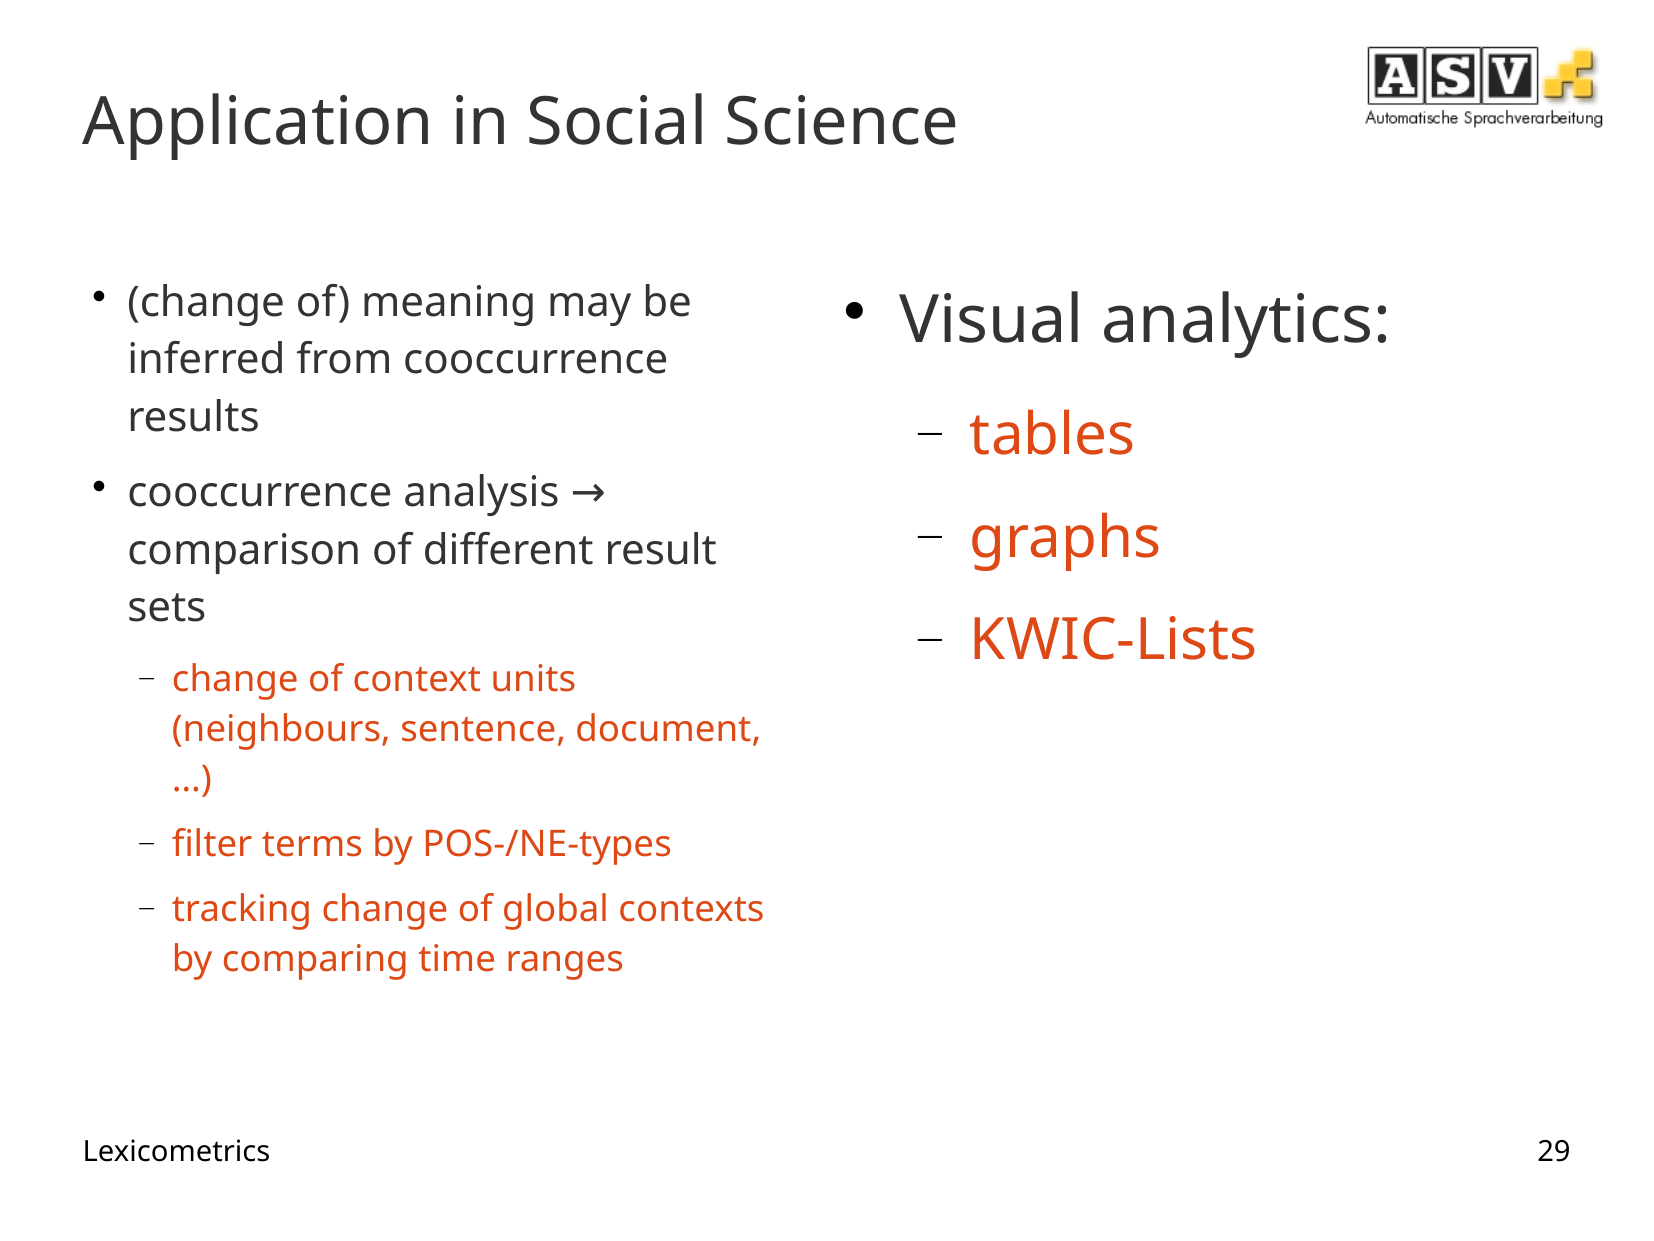

# Application in Social Science
(change of) meaning may be inferred from cooccurrence results
cooccurrence analysis → comparison of different result sets
change of context units (neighbours, sentence, document, …)
filter terms by POS-/NE-types
tracking change of global contexts by comparing time ranges
Visual analytics:
tables
graphs
KWIC-Lists
Lexicometrics
29